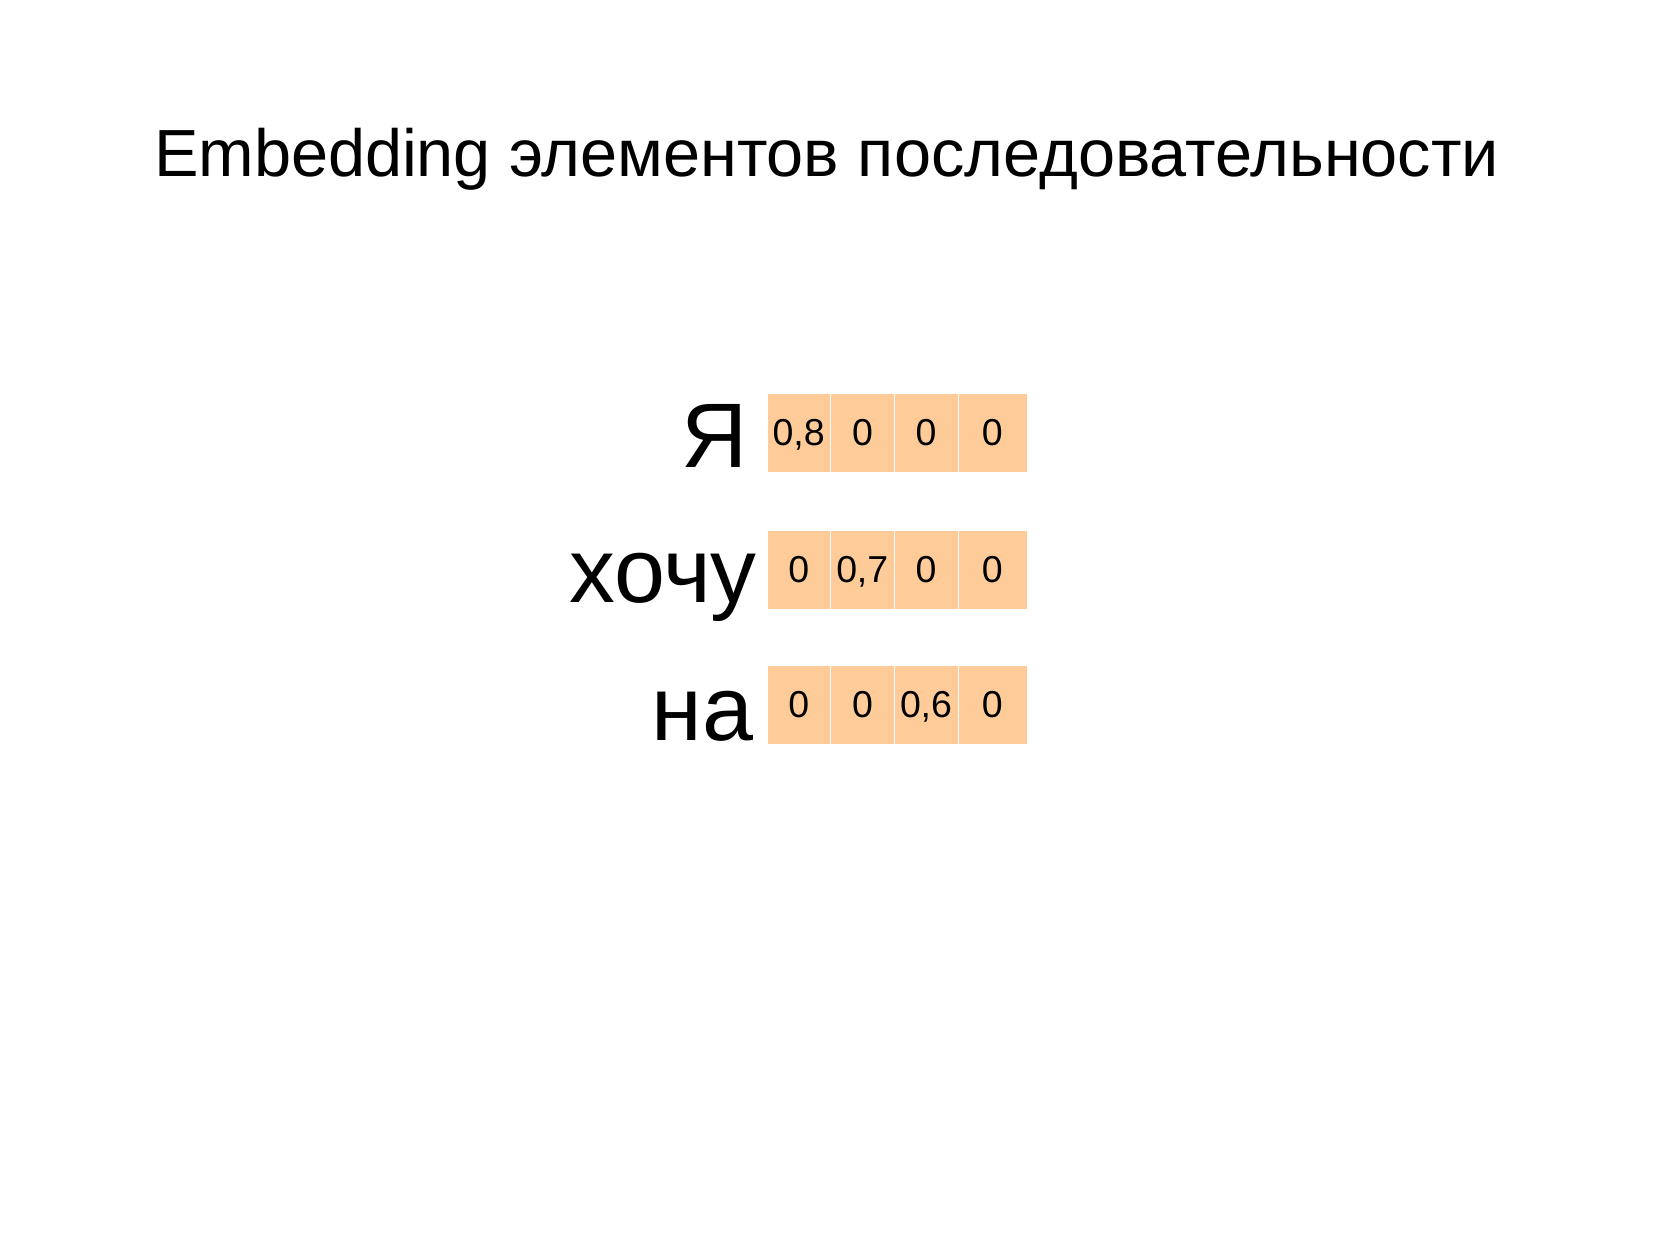

# Embedding элементов последовательности
Я
| 0,8 | 0 | 0 | 0 |
| --- | --- | --- | --- |
хочу
| 0 | 0,7 | 0 | 0 |
| --- | --- | --- | --- |
на
| 0 | 0 | 0,6 | 0 |
| --- | --- | --- | --- |